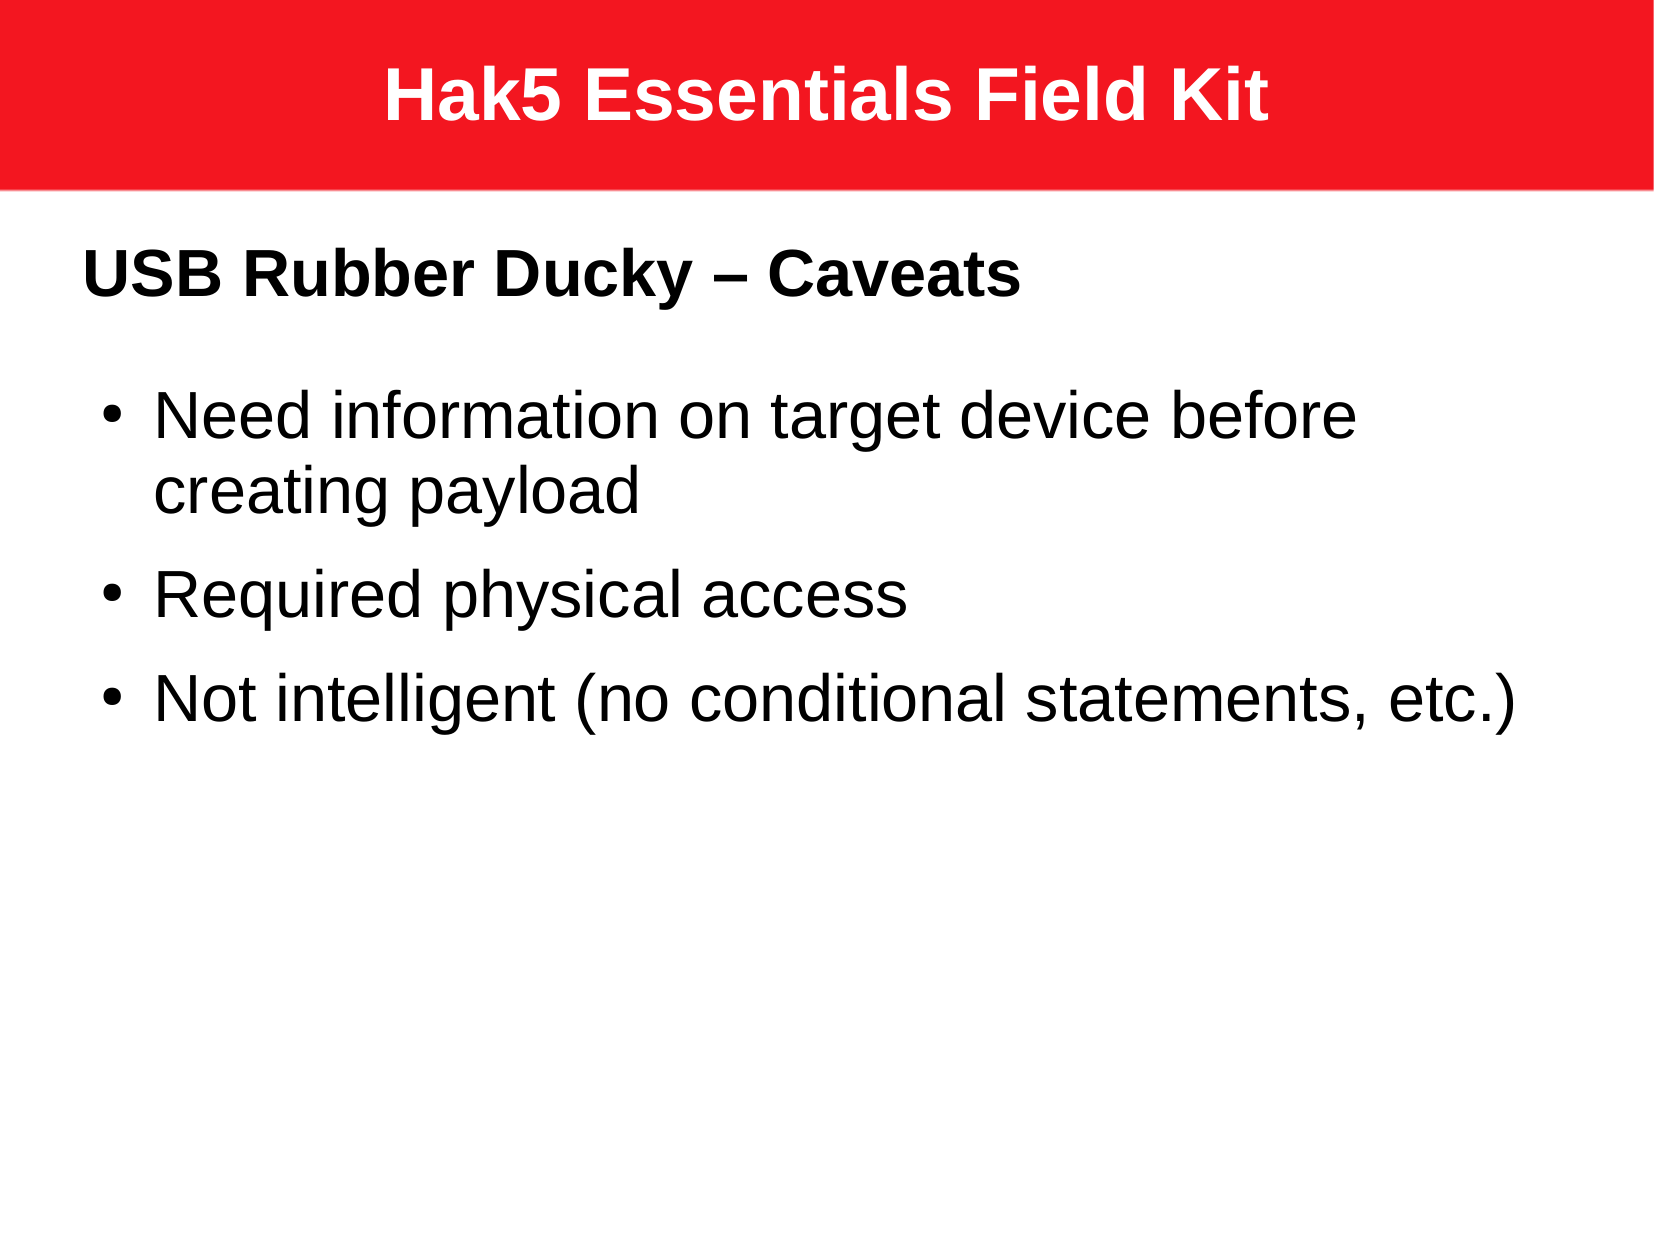

# Hak5 Essentials Field Kit
USB Rubber Ducky – Caveats
Need information on target device before creating payload
Required physical access
Not intelligent (no conditional statements, etc.)